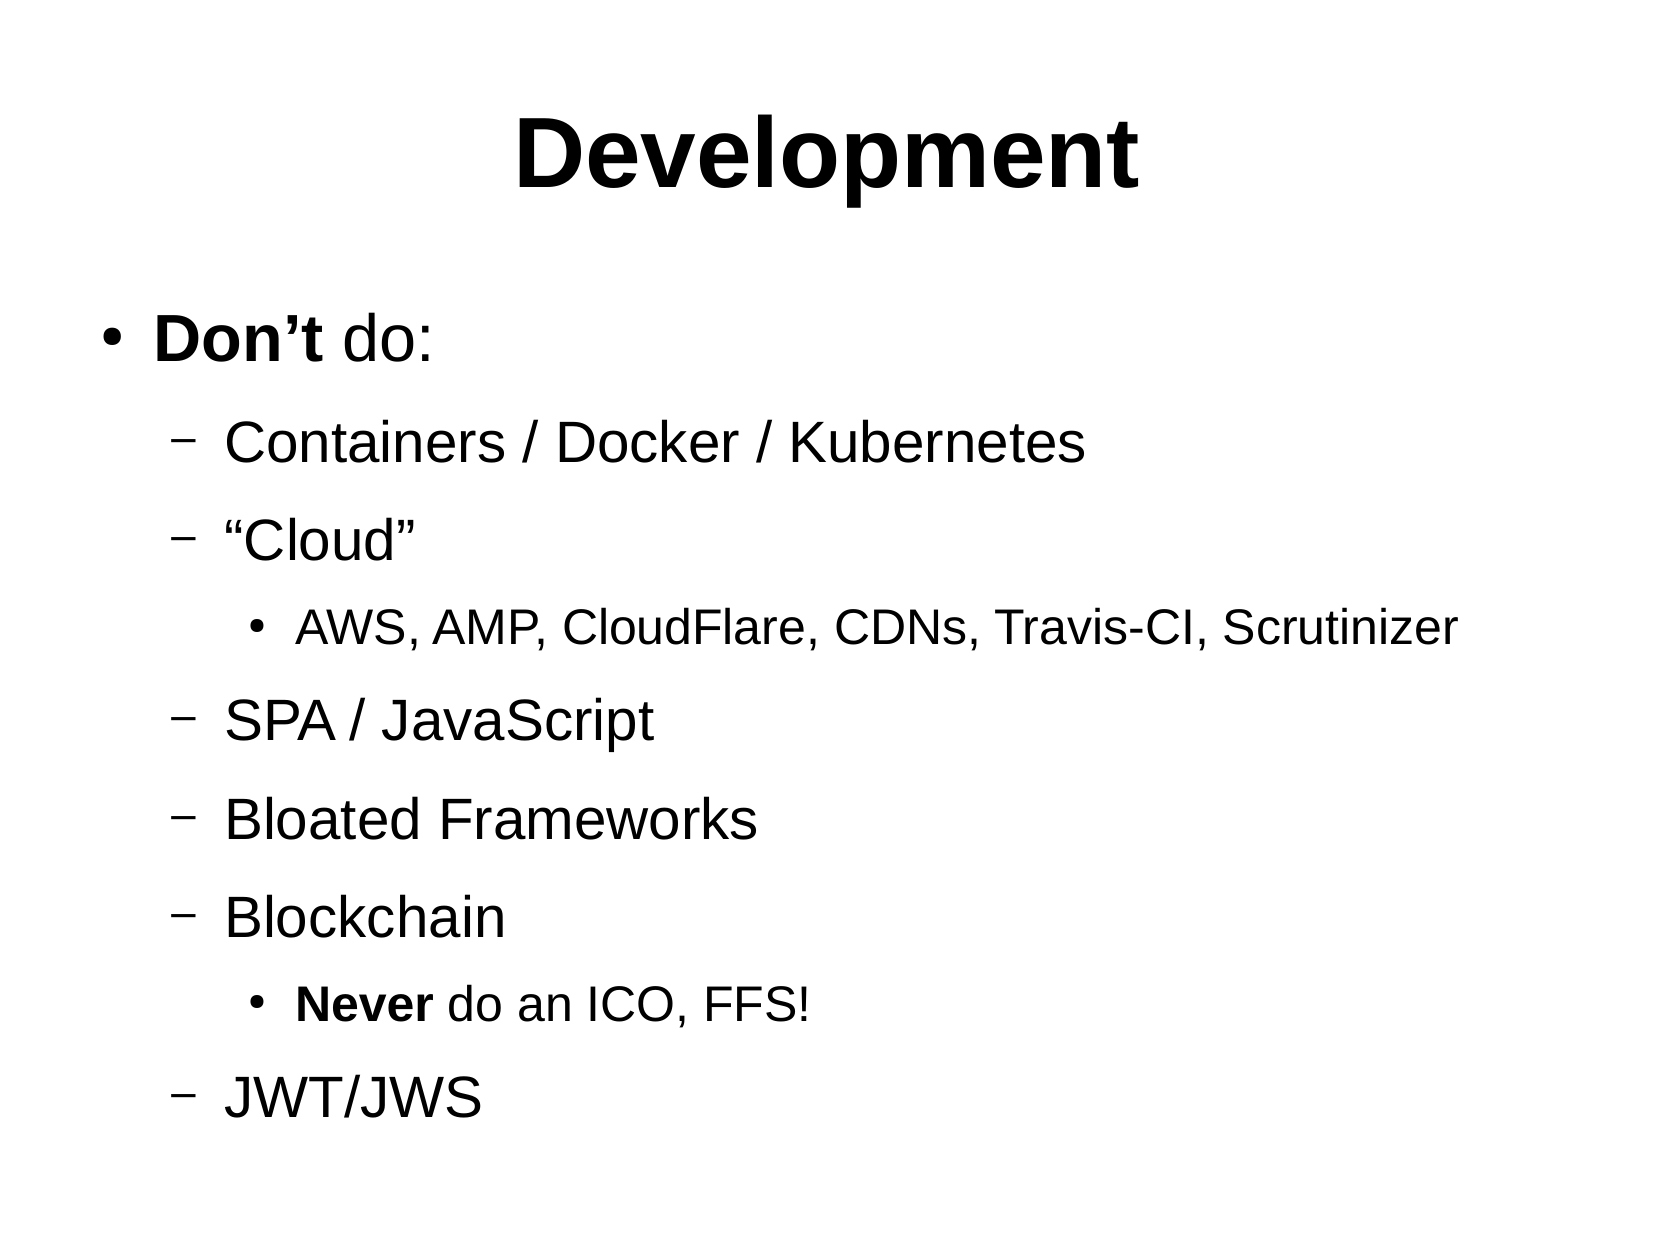

# Development
Don’t do:
Containers / Docker / Kubernetes
“Cloud”
AWS, AMP, CloudFlare, CDNs, Travis-CI, Scrutinizer
SPA / JavaScript
Bloated Frameworks
Blockchain
Never do an ICO, FFS!
JWT/JWS